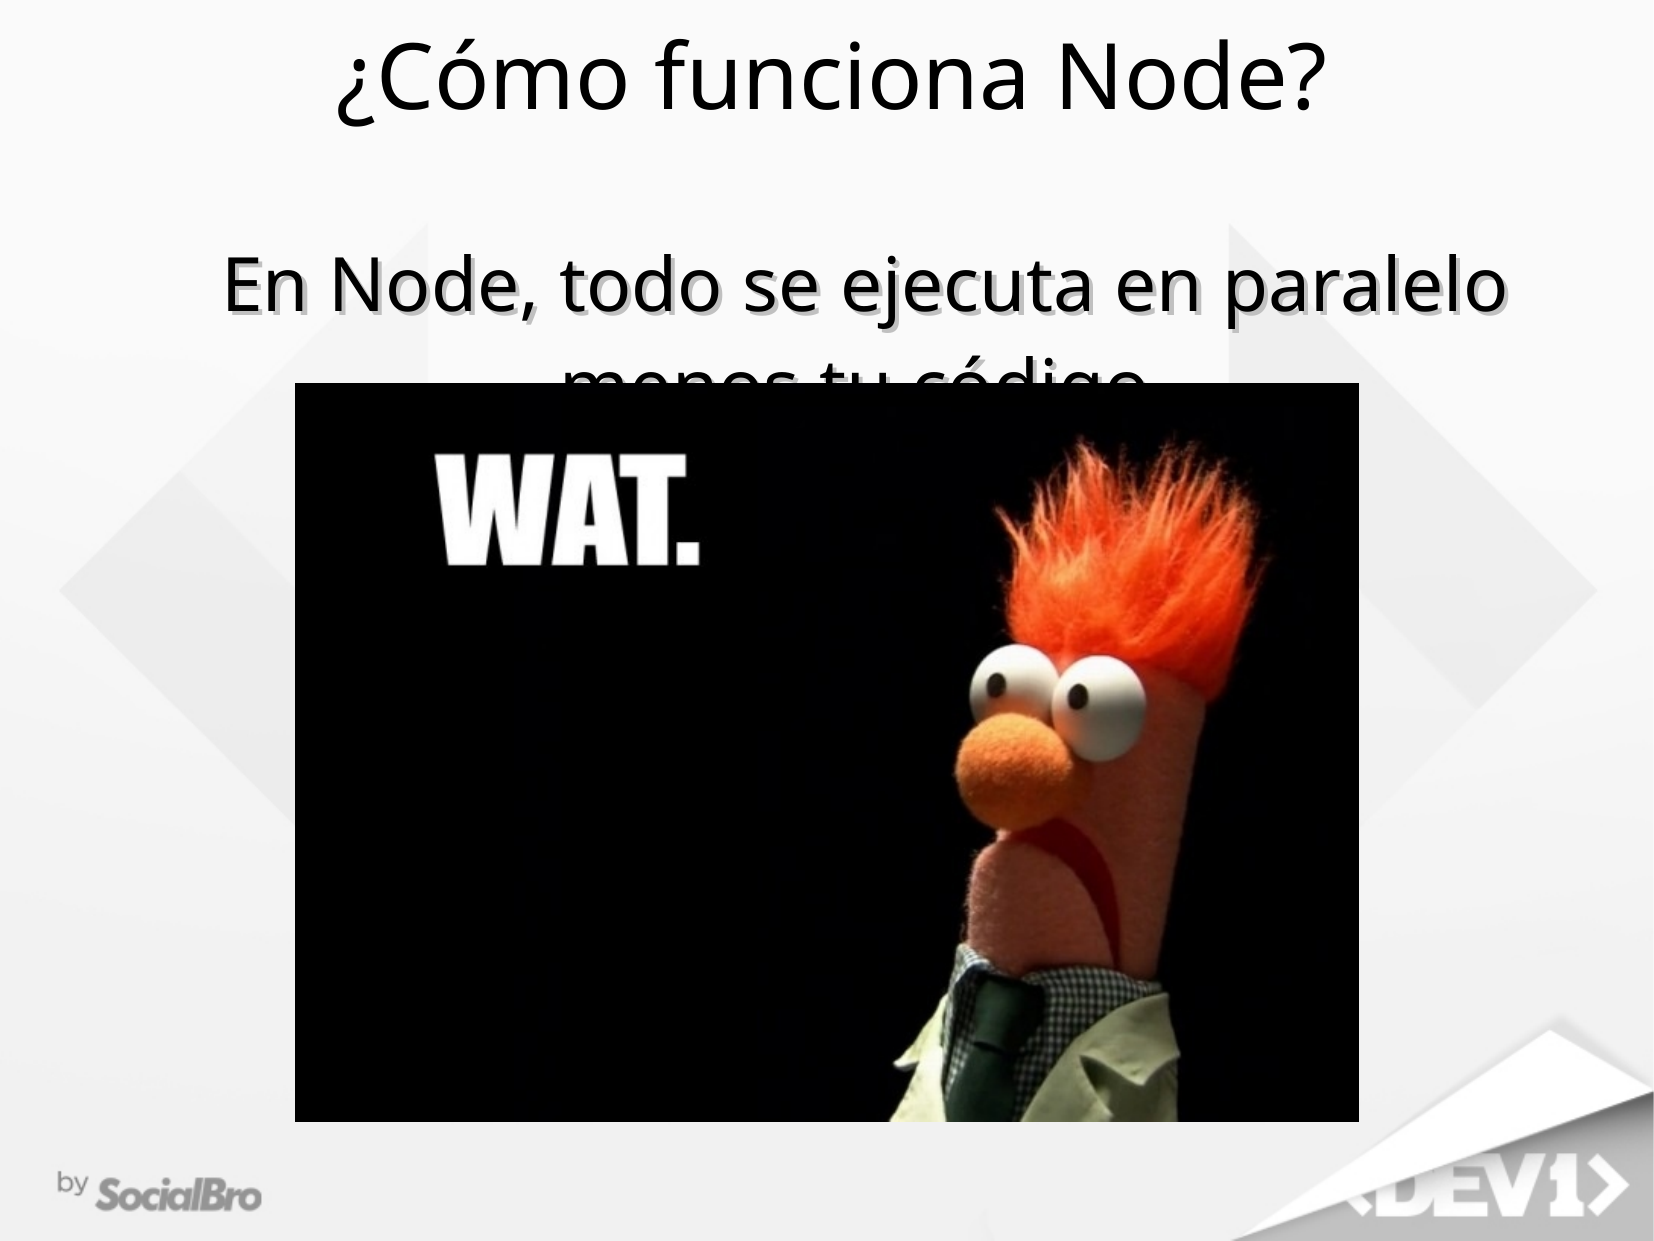

¿Cómo funciona Node?
# En Node, todo se ejecuta en paralelo menos tu código.